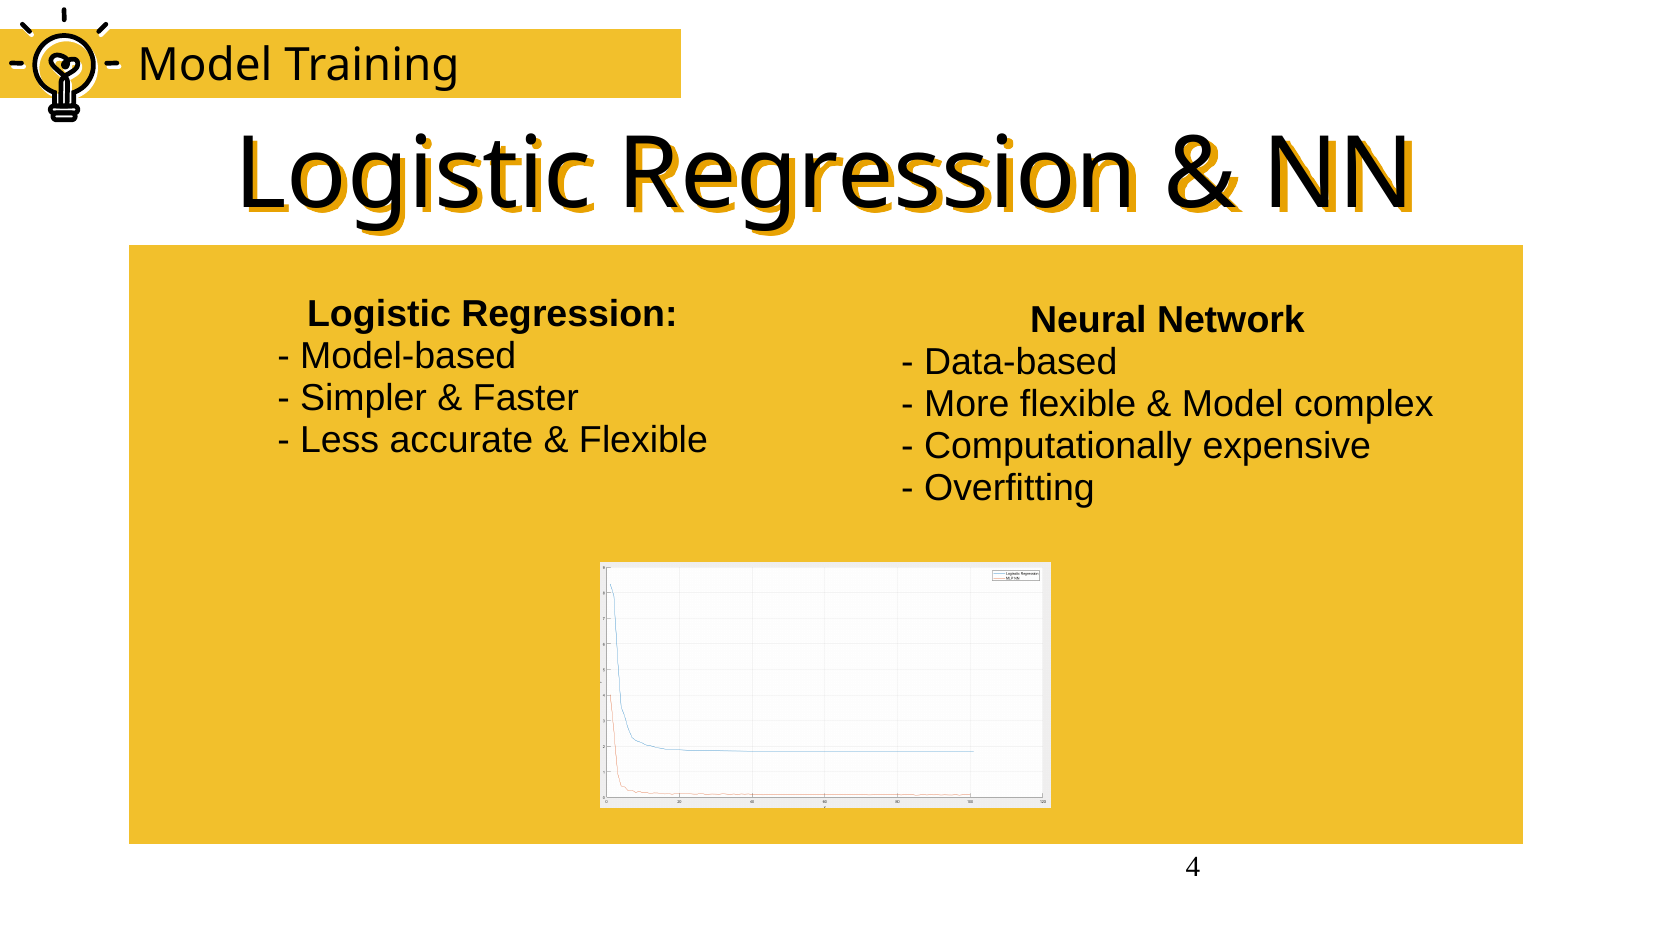

# Logistic Regression & NN
Model Training
Logistic Regression:
- Model-based
- Simpler & Faster
- Less accurate & Flexible
Neural Network
- Data-based
- More flexible & Model complex
- Computationally expensive
- Overfitting